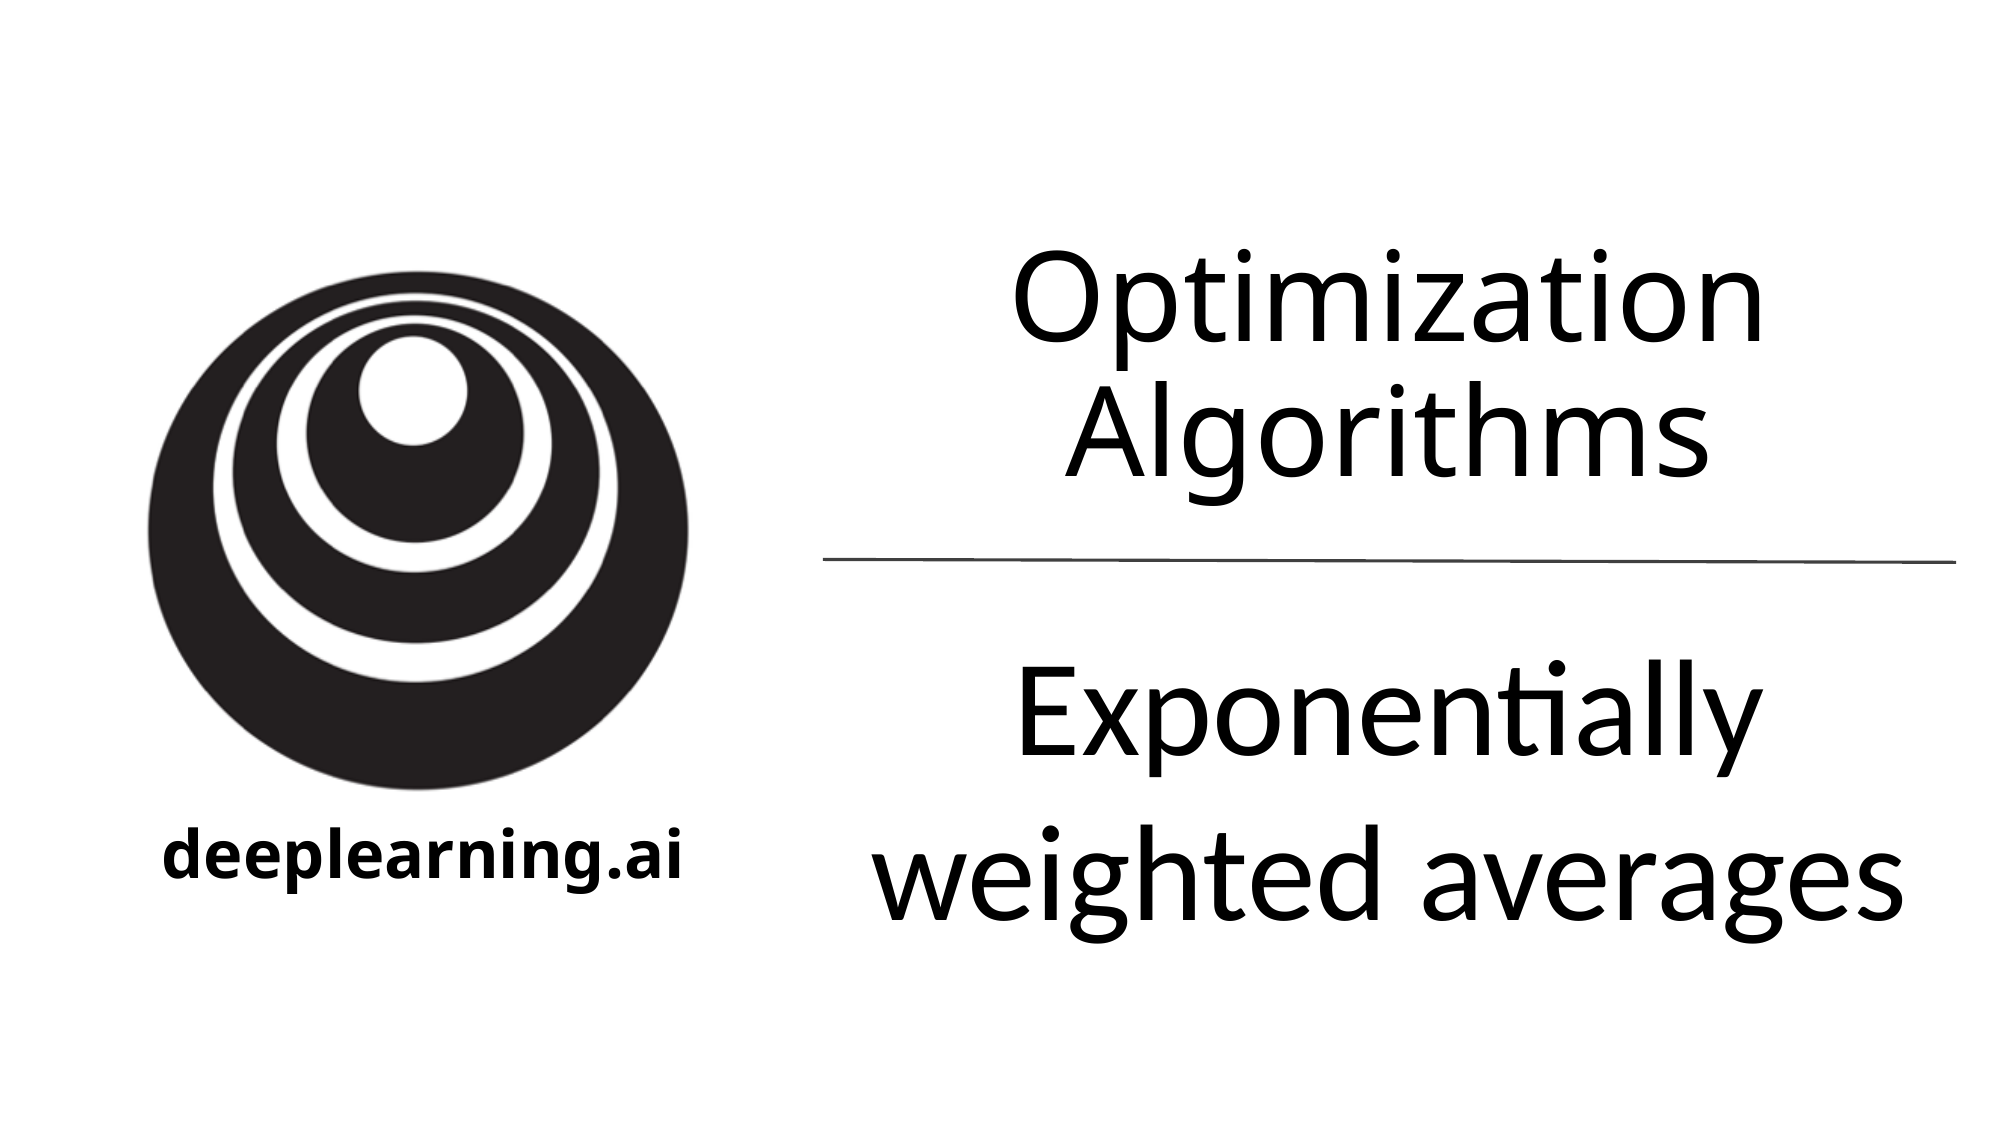

# Optimization Algorithms
deeplearning.ai
Exponentially weighted averages